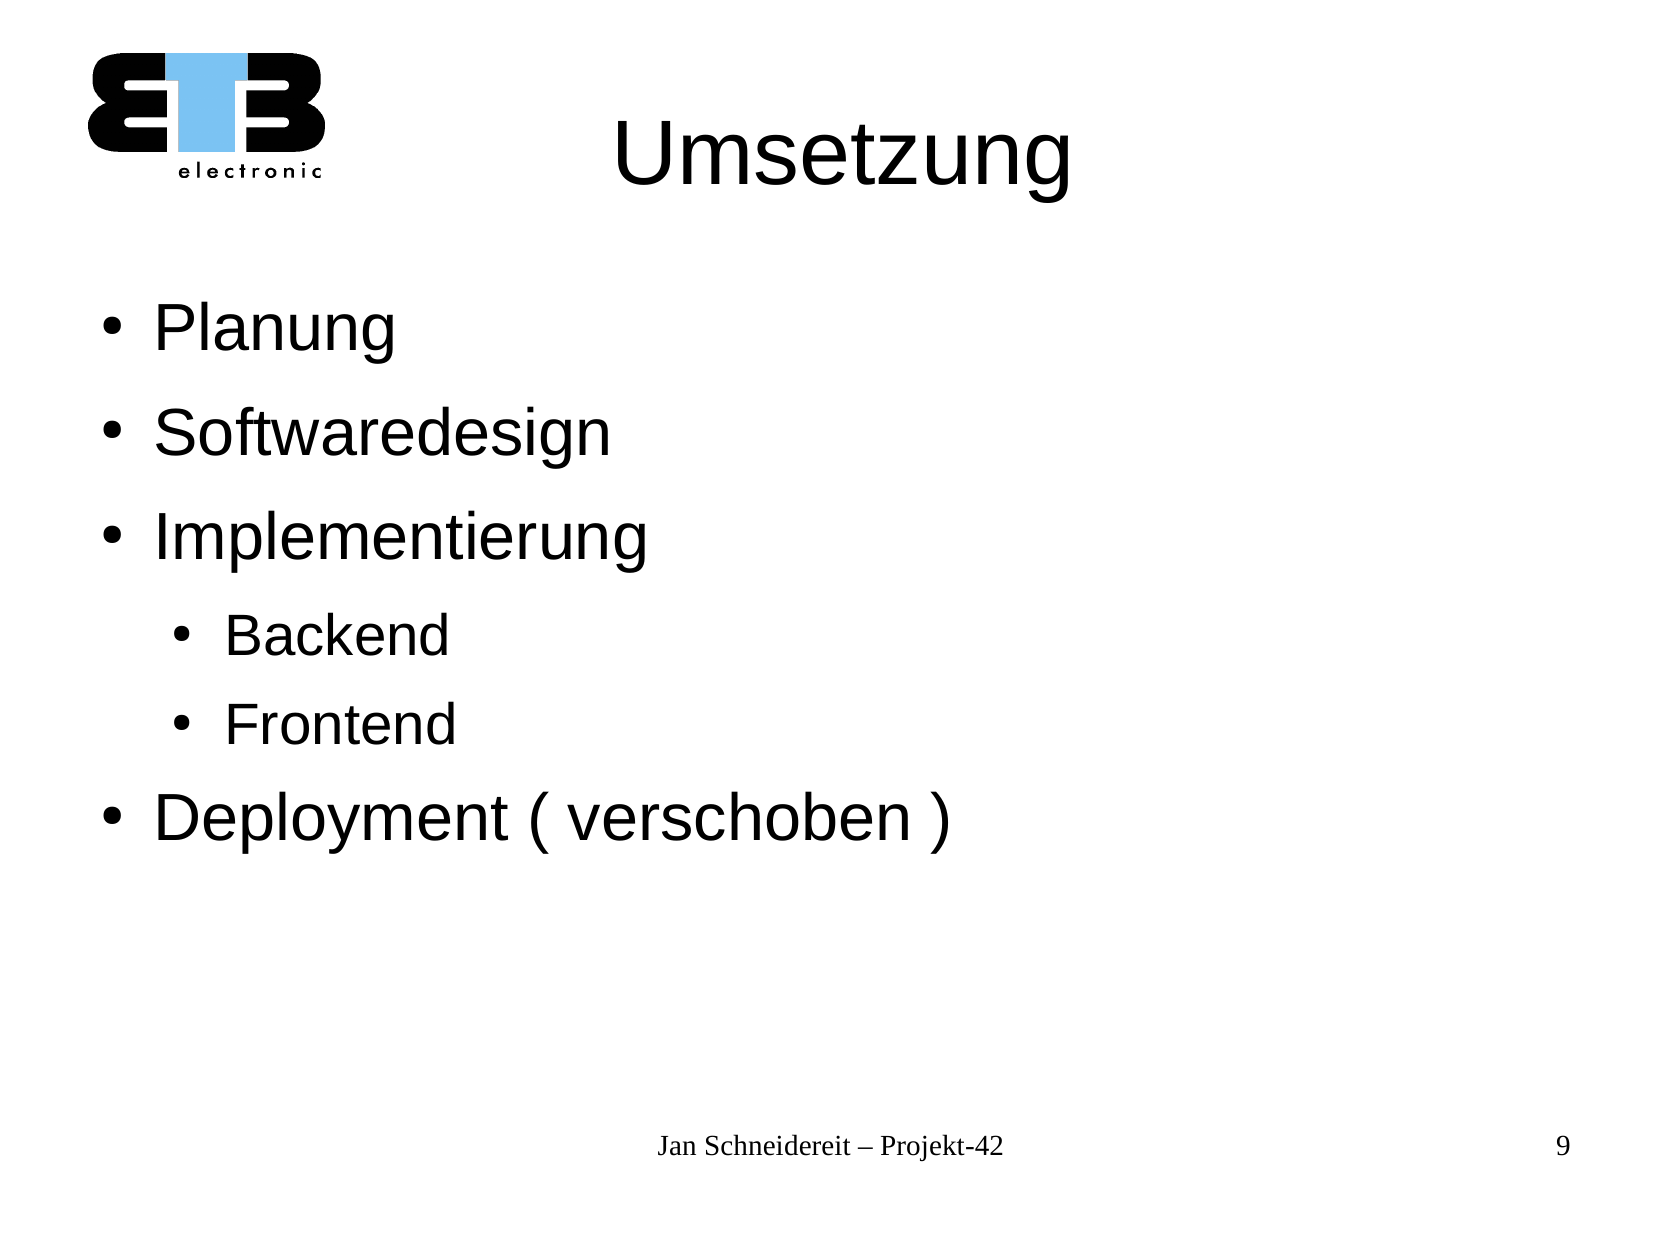

# Umsetzung
Planung
Softwaredesign
Implementierung
Backend
Frontend
Deployment ( verschoben )
9